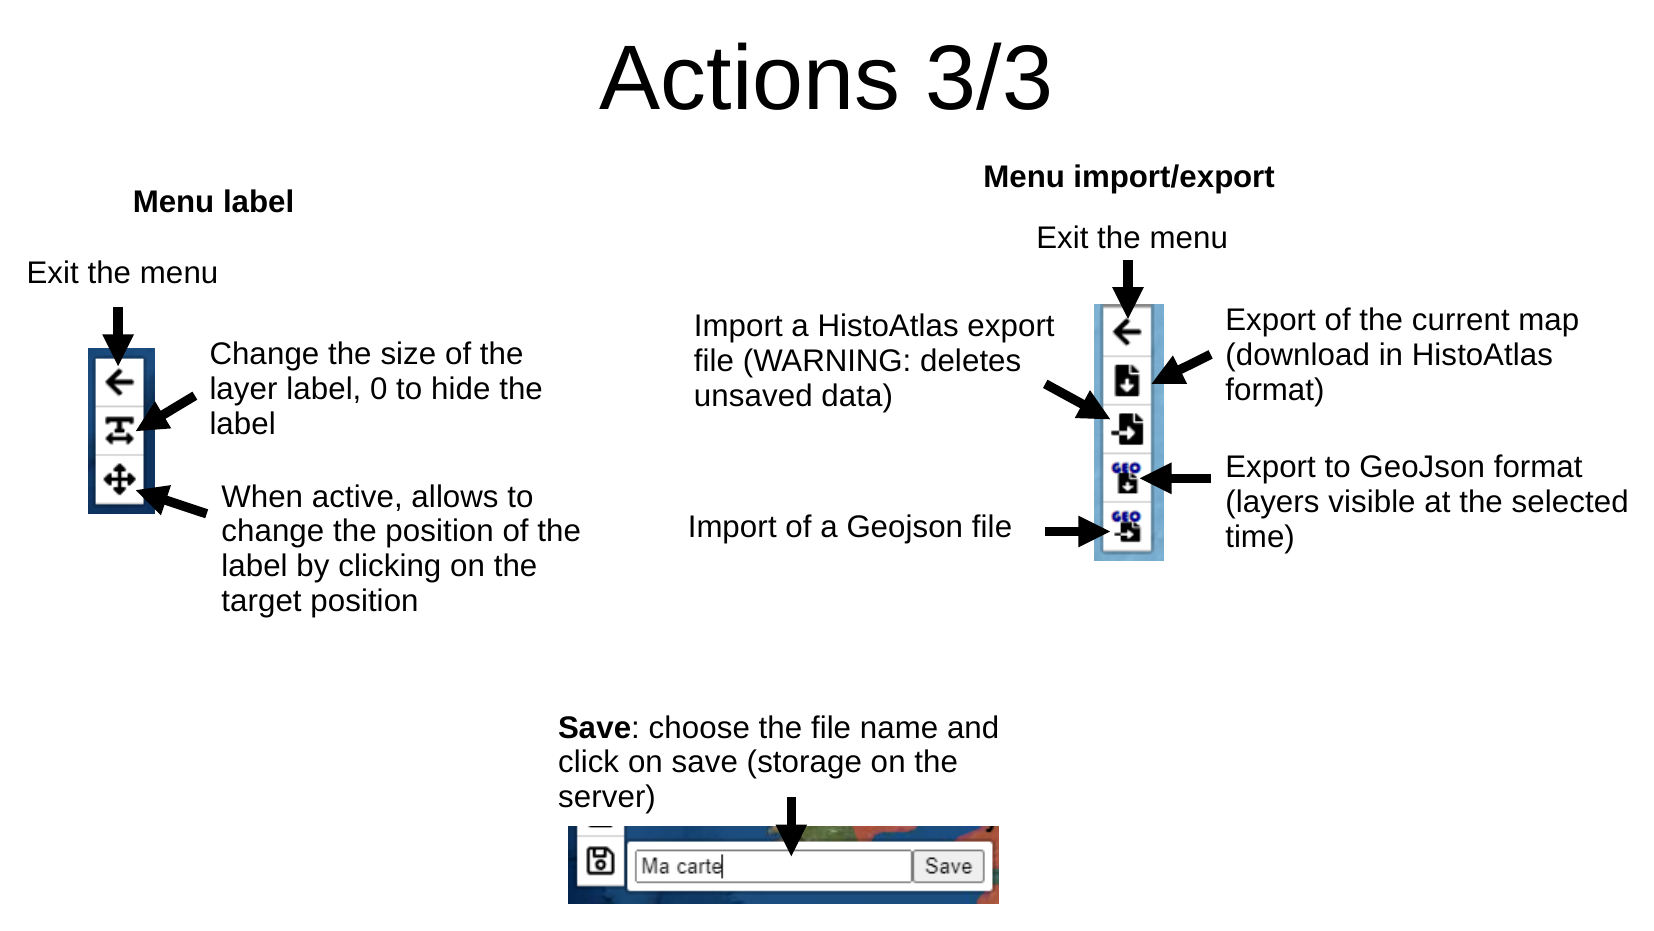

# Actions 3/3
Menu import/export
Menu label
Exit the menu
Exit the menu
Export of the current map (download in HistoAtlas format)
Import a HistoAtlas export file (WARNING: deletes unsaved data)
Change the size of the layer label, 0 to hide the label
Export to GeoJson format (layers visible at the selected time)
When active, allows to change the position of the label by clicking on the target position
Import of a Geojson file
Save: choose the file name and click on save (storage on the server)